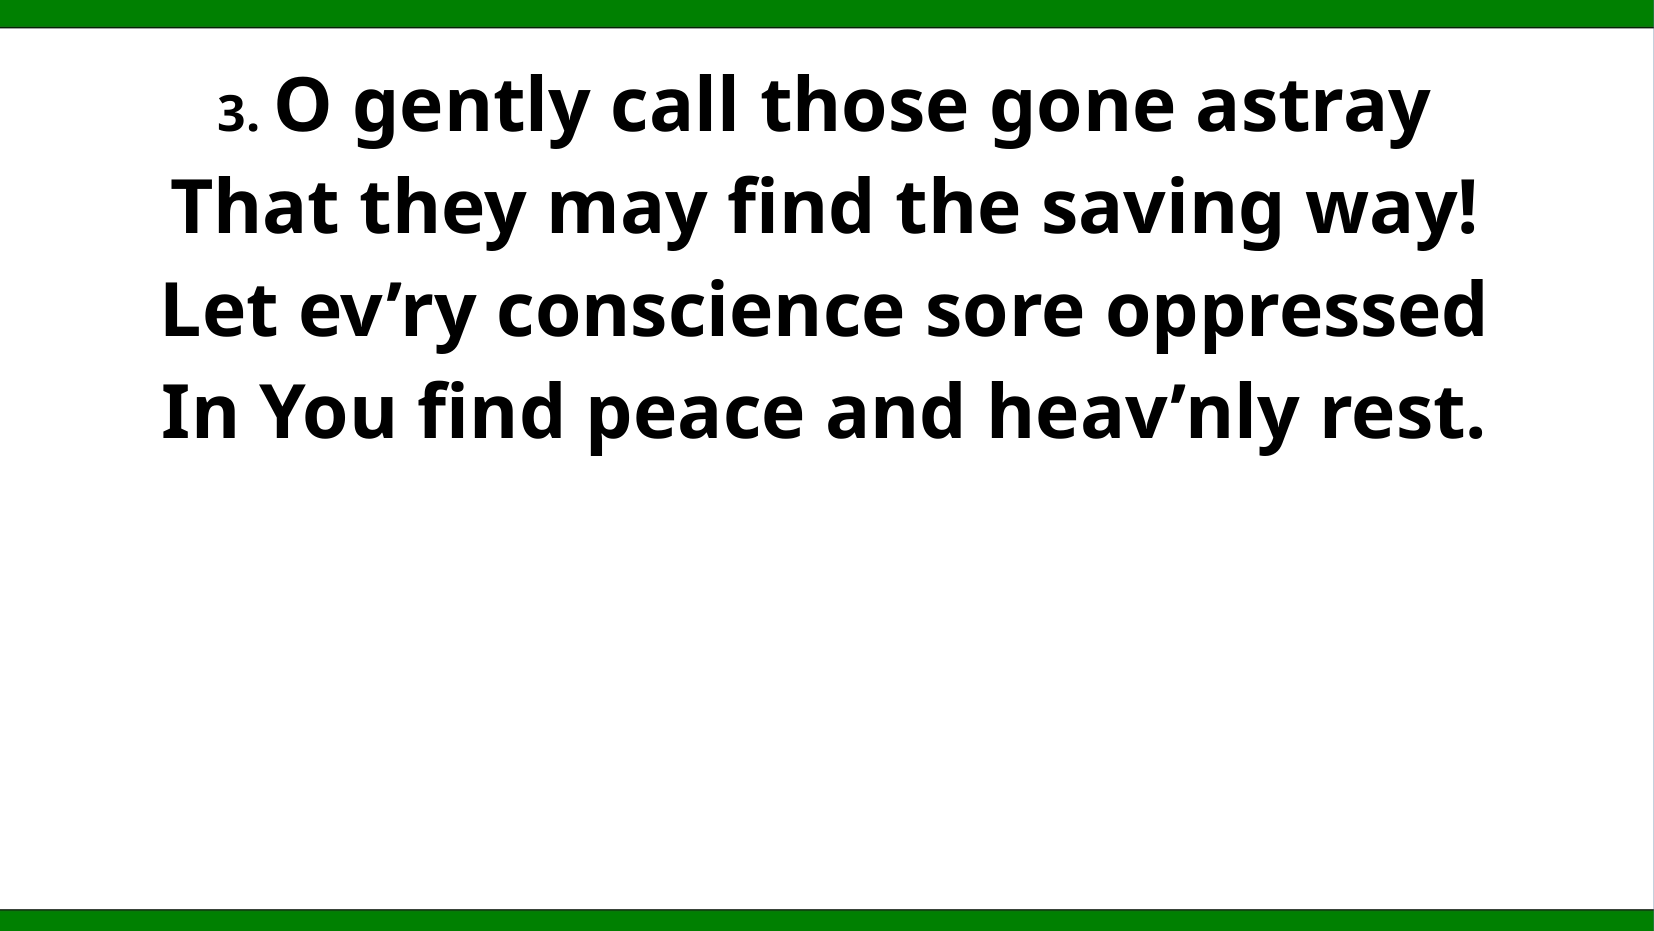

3. O gently call those gone astray
That they may find the saving way!
Let ev’ry conscience sore oppressed
In You find peace and heav’nly rest.